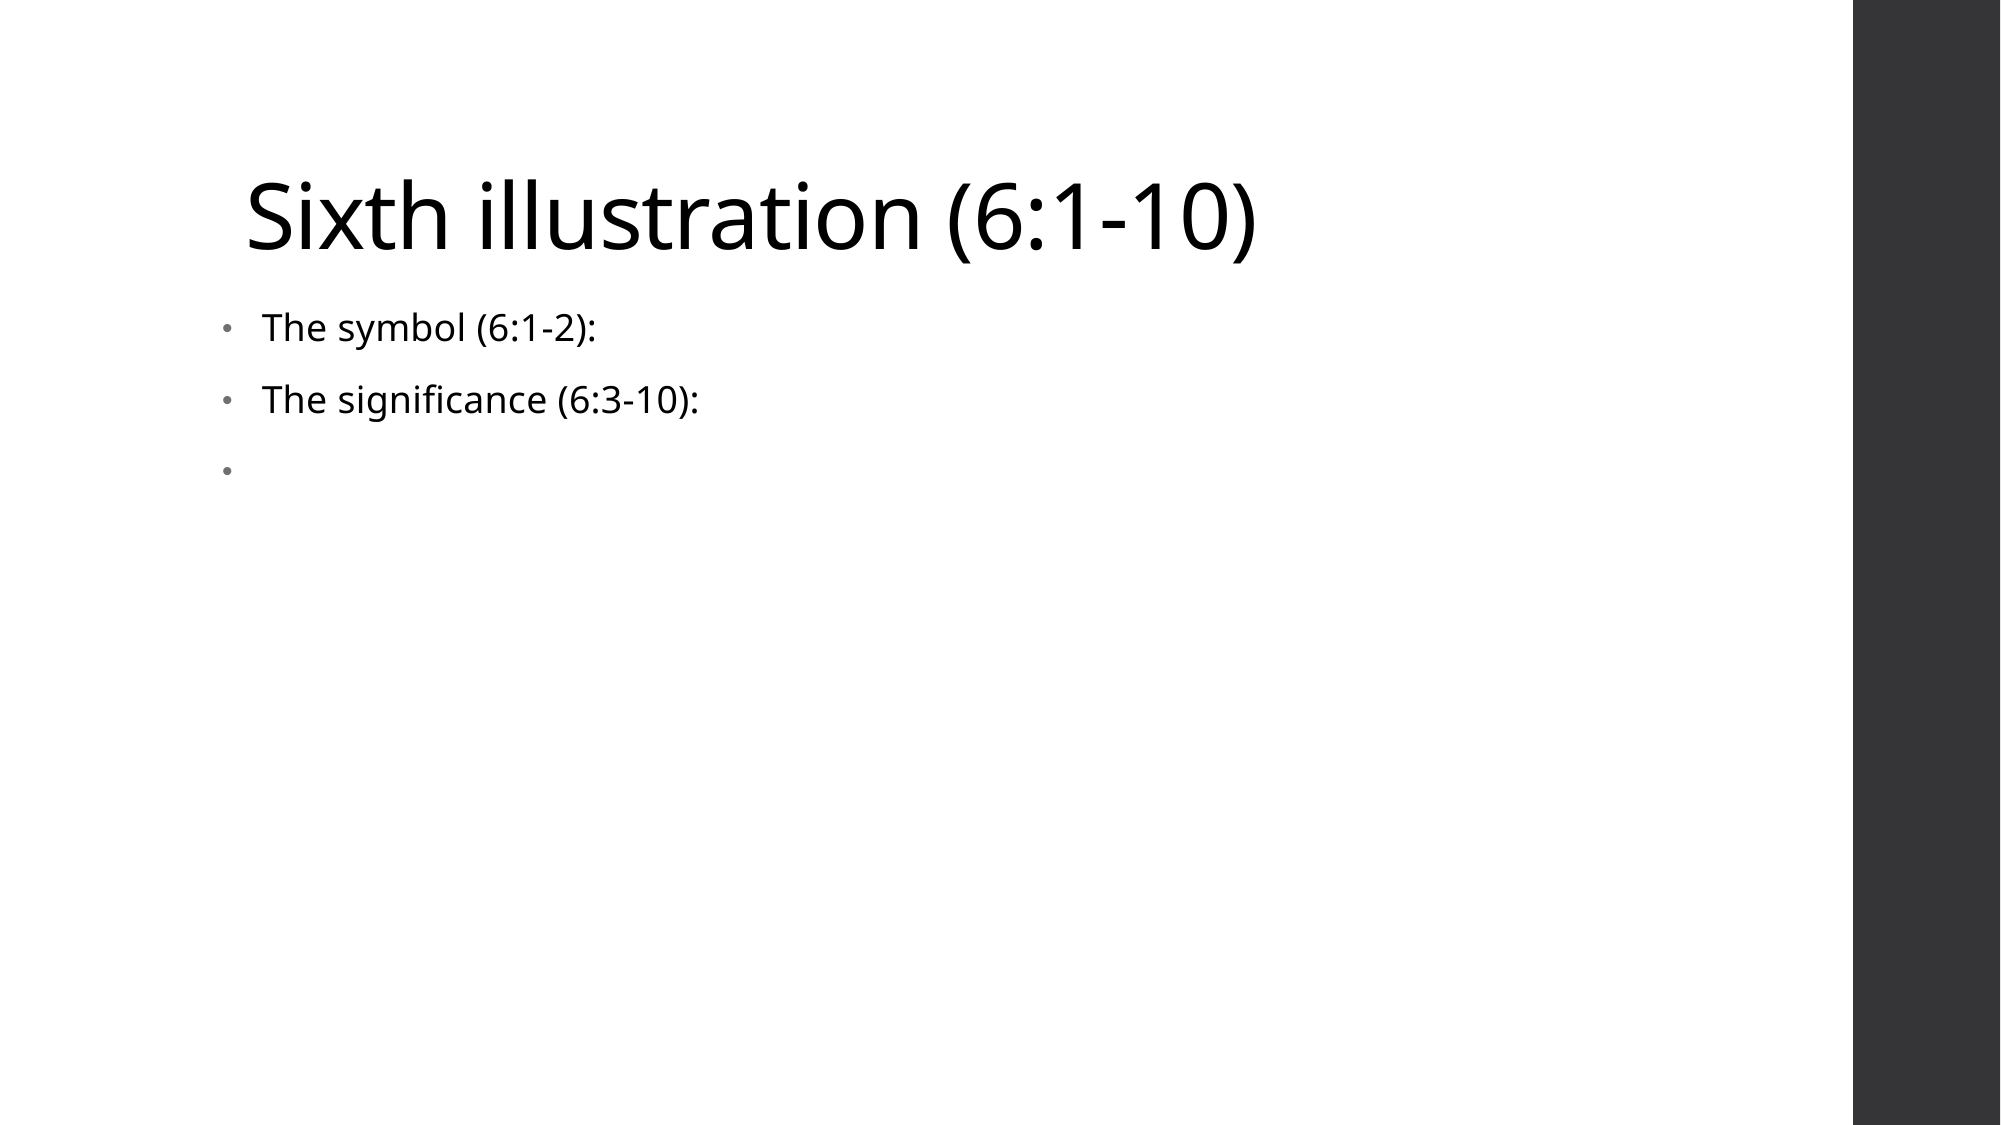

# Sixth illustration (6:1-10)
 The symbol (6:1-2):
 The significance (6:3-10):